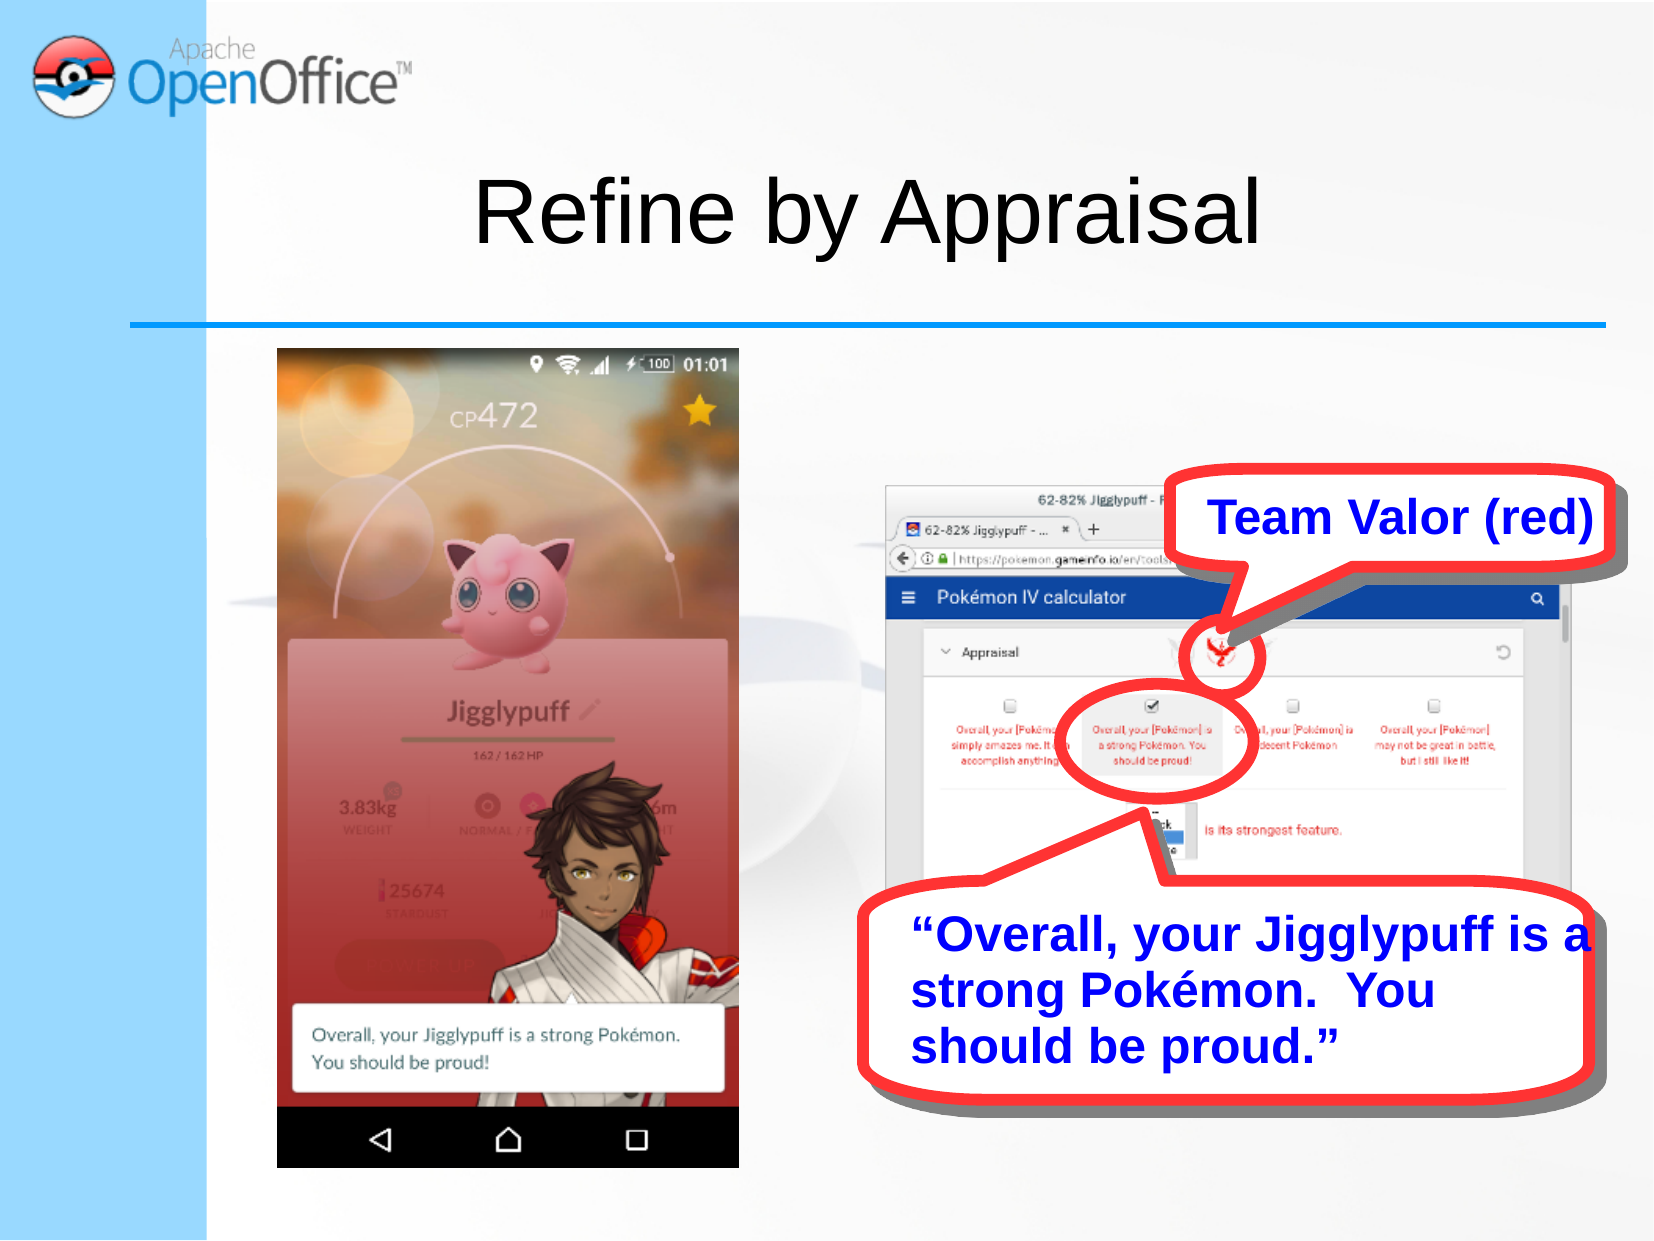

# Refine by Appraisal
Team Valor (red)
“Overall, your Jigglypuff is a
strong Pokémon. You
should be proud.”